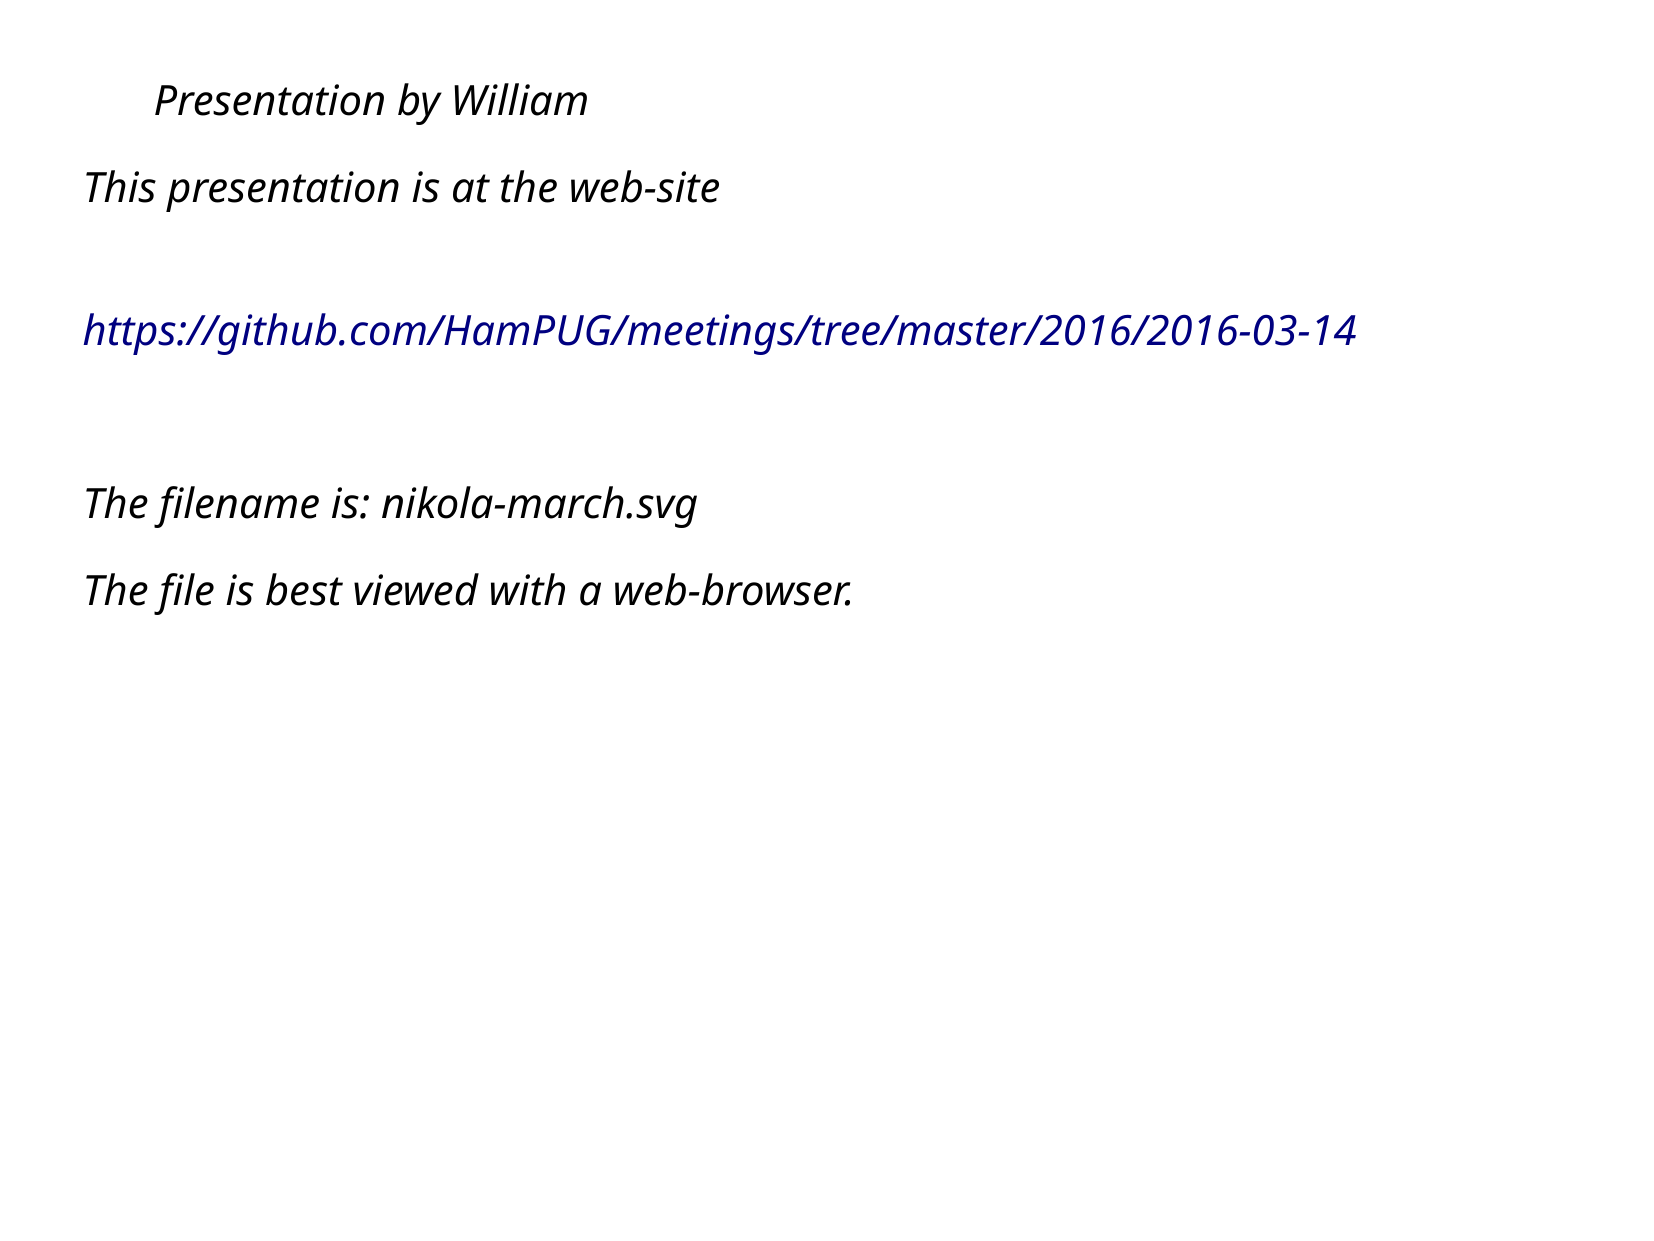

# Presentation by William
This presentation is at the web-site
https://github.com/HamPUG/meetings/tree/master/2016/2016-03-14
The filename is: nikola-march.svg
The file is best viewed with a web-browser.